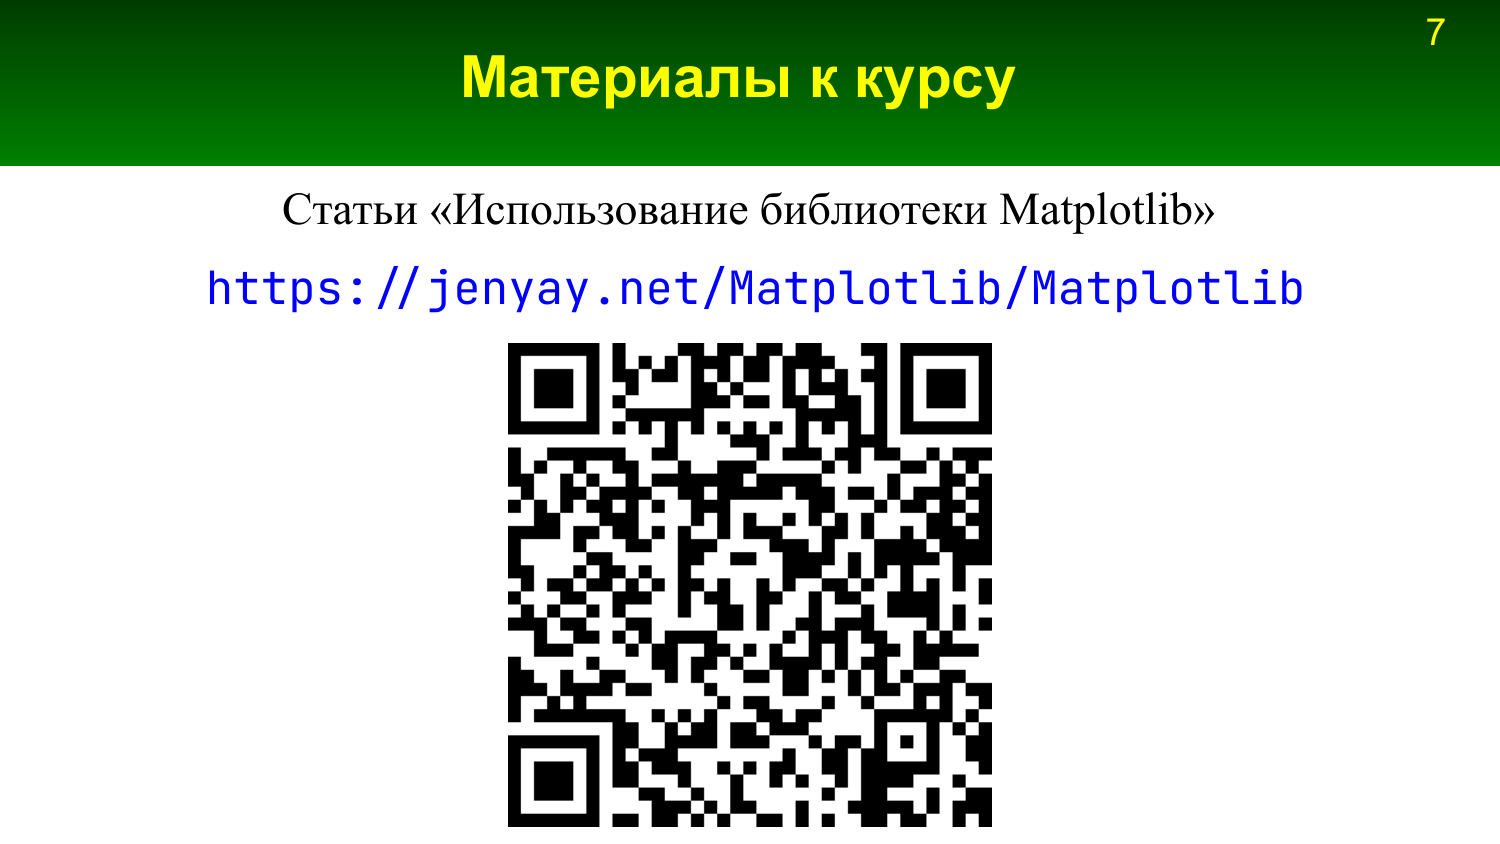

# Материалы к курсу
Статьи «Использование библиотеки Matplotlib»
https://jenyay.net/Matplotlib/Matplotlib